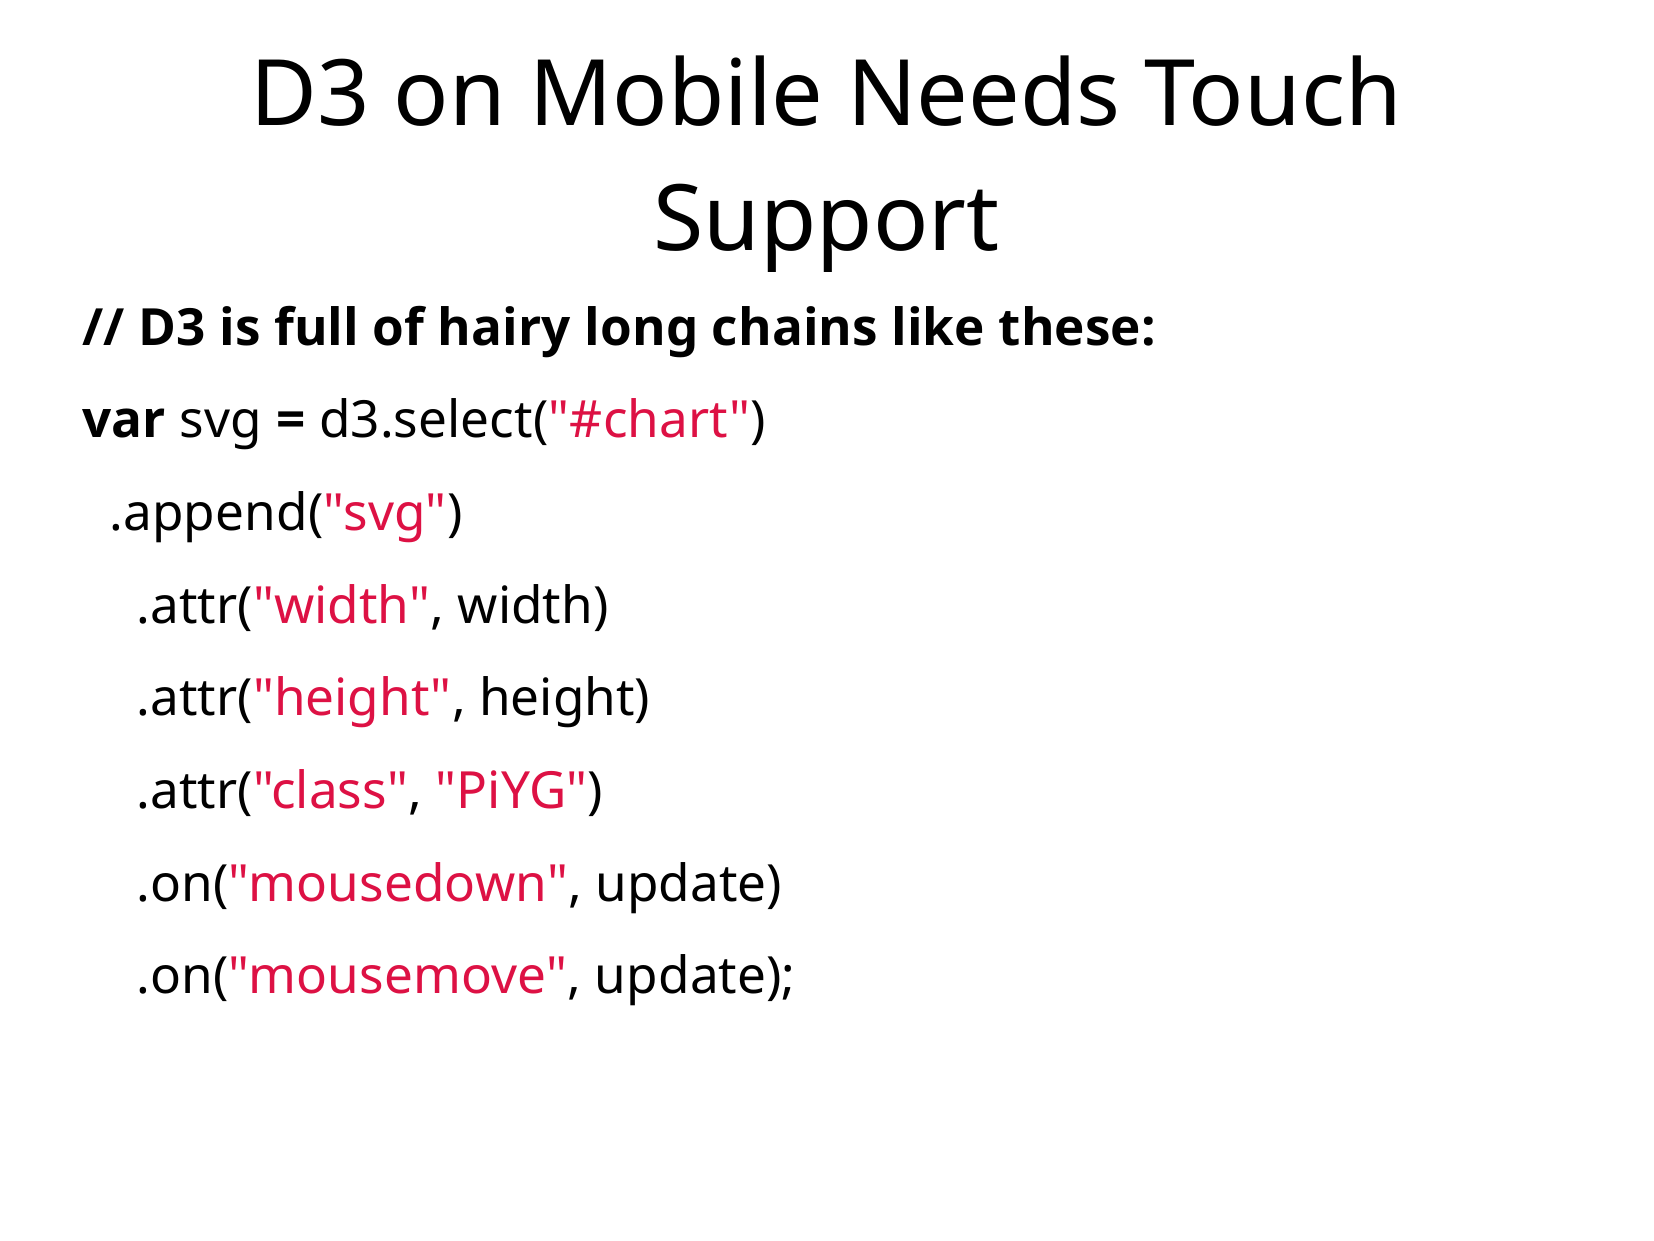

# D3 on Mobile Needs Touch Support
// D3 is full of hairy long chains like these:
var svg = d3.select("#chart")
  .append("svg")
    .attr("width", width)
    .attr("height", height)
    .attr("class", "PiYG")
    .on("mousedown", update)
    .on("mousemove", update);